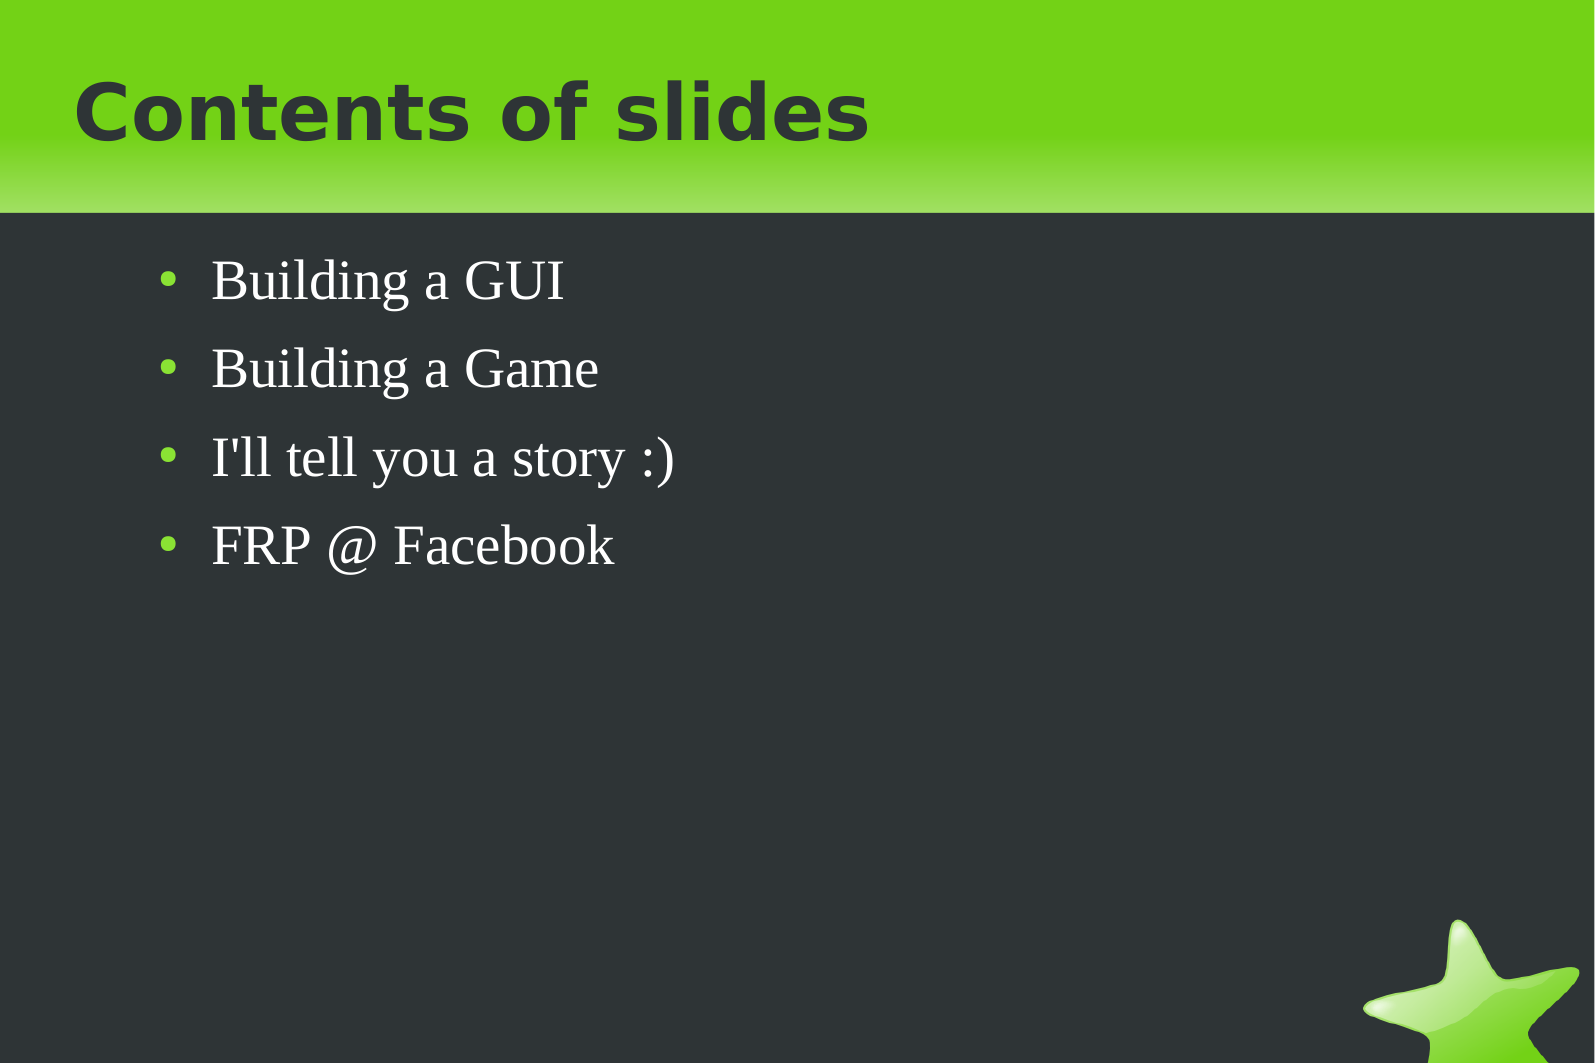

# Contents of slides
Building a GUI
Building a Game
I'll tell you a story :)
FRP @ Facebook